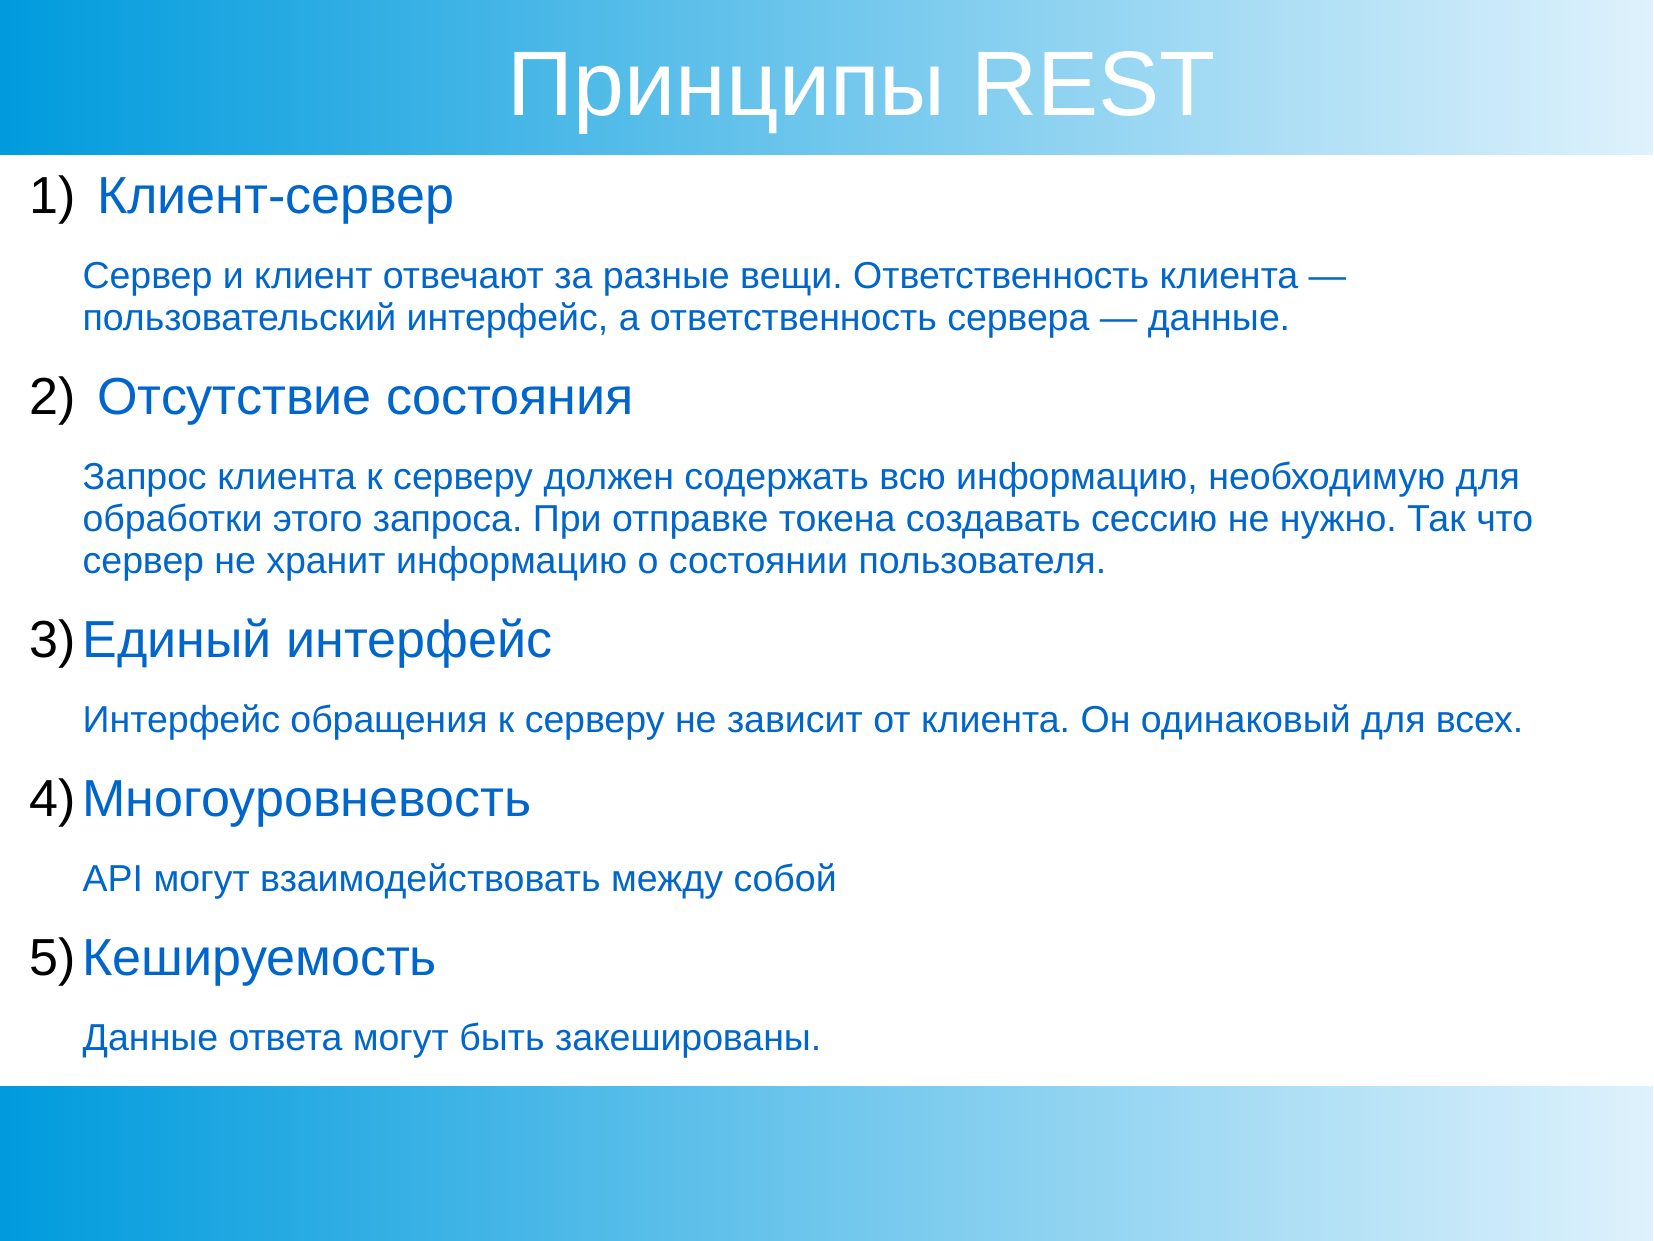

# Принципы REST
 Клиент-сервер
Сервер и клиент отвечают за разные вещи. Ответственность клиента — пользовательский интерфейс, а ответственность сервера — данные.
 Отсутствие состояния
Запрос клиента к серверу должен содержать всю информацию, необходимую для обработки этого запроса. При отправке токена создавать сессию не нужно. Так что сервер не хранит информацию о состоянии пользователя.
Единый интерфейс
Интерфейс обращения к серверу не зависит от клиента. Он одинаковый для всех.
Многоуровневость
API могут взаимодействовать между собой
Кешируемость
Данные ответа могут быть закешированы.